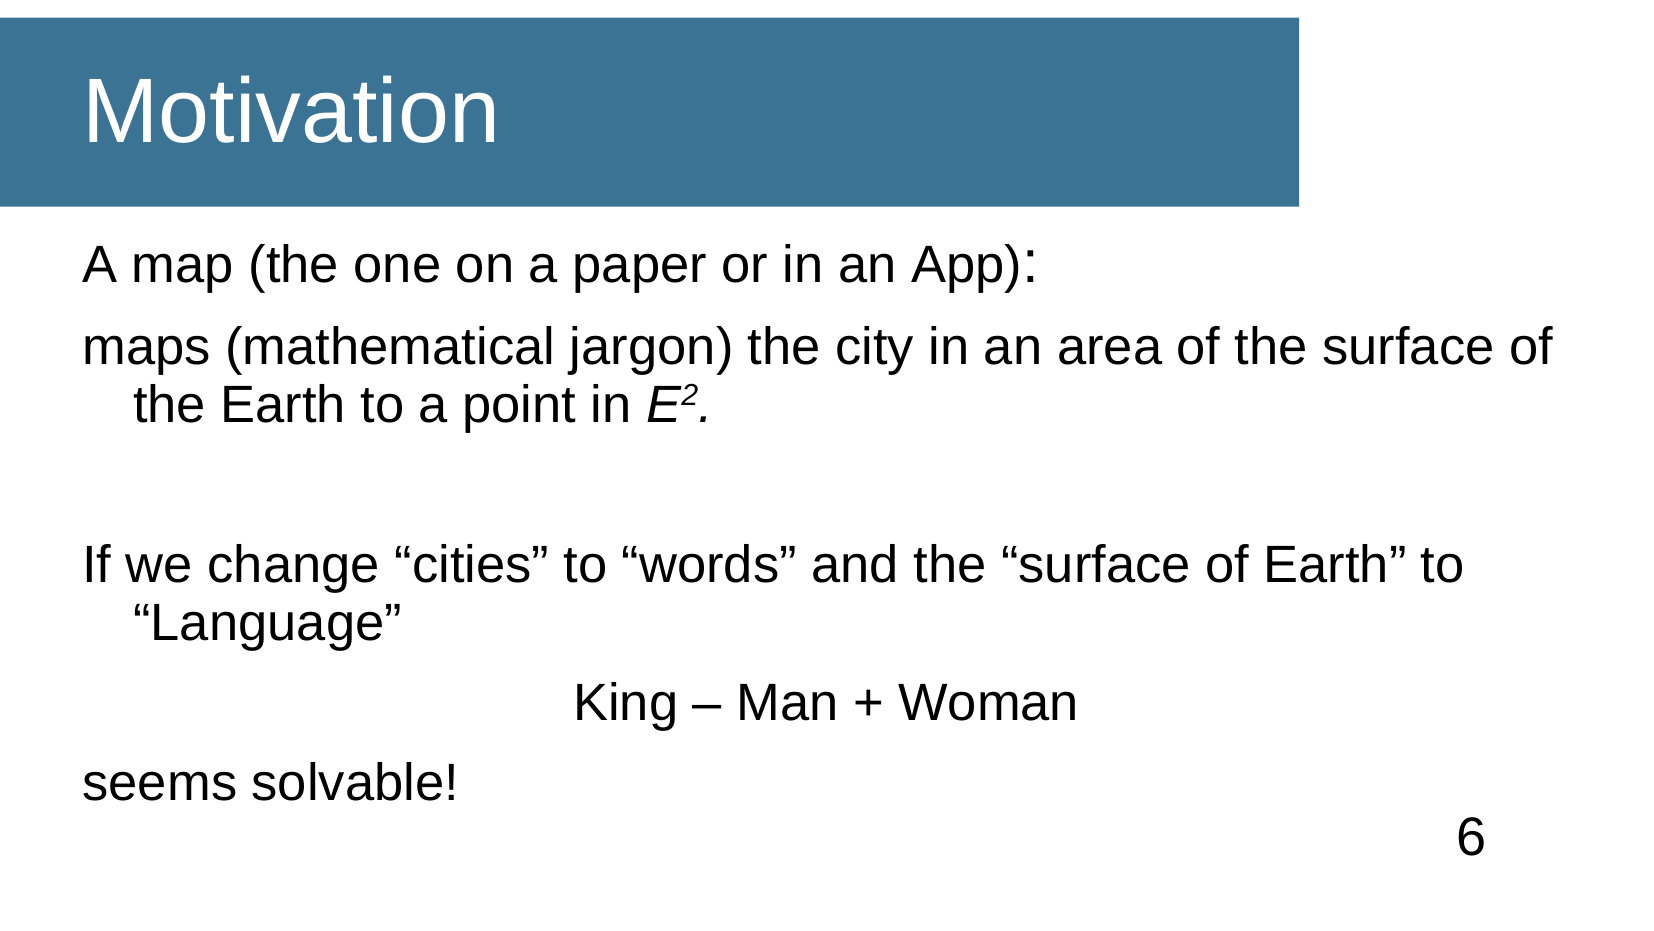

# Motivation
A map (the one on a paper or in an App):
maps (mathematical jargon) the city in an area of the surface of the Earth to a point in E2.
If we change “cities” to “words” and the “surface of Earth” to “Language”
King – Man + Woman
seems solvable!